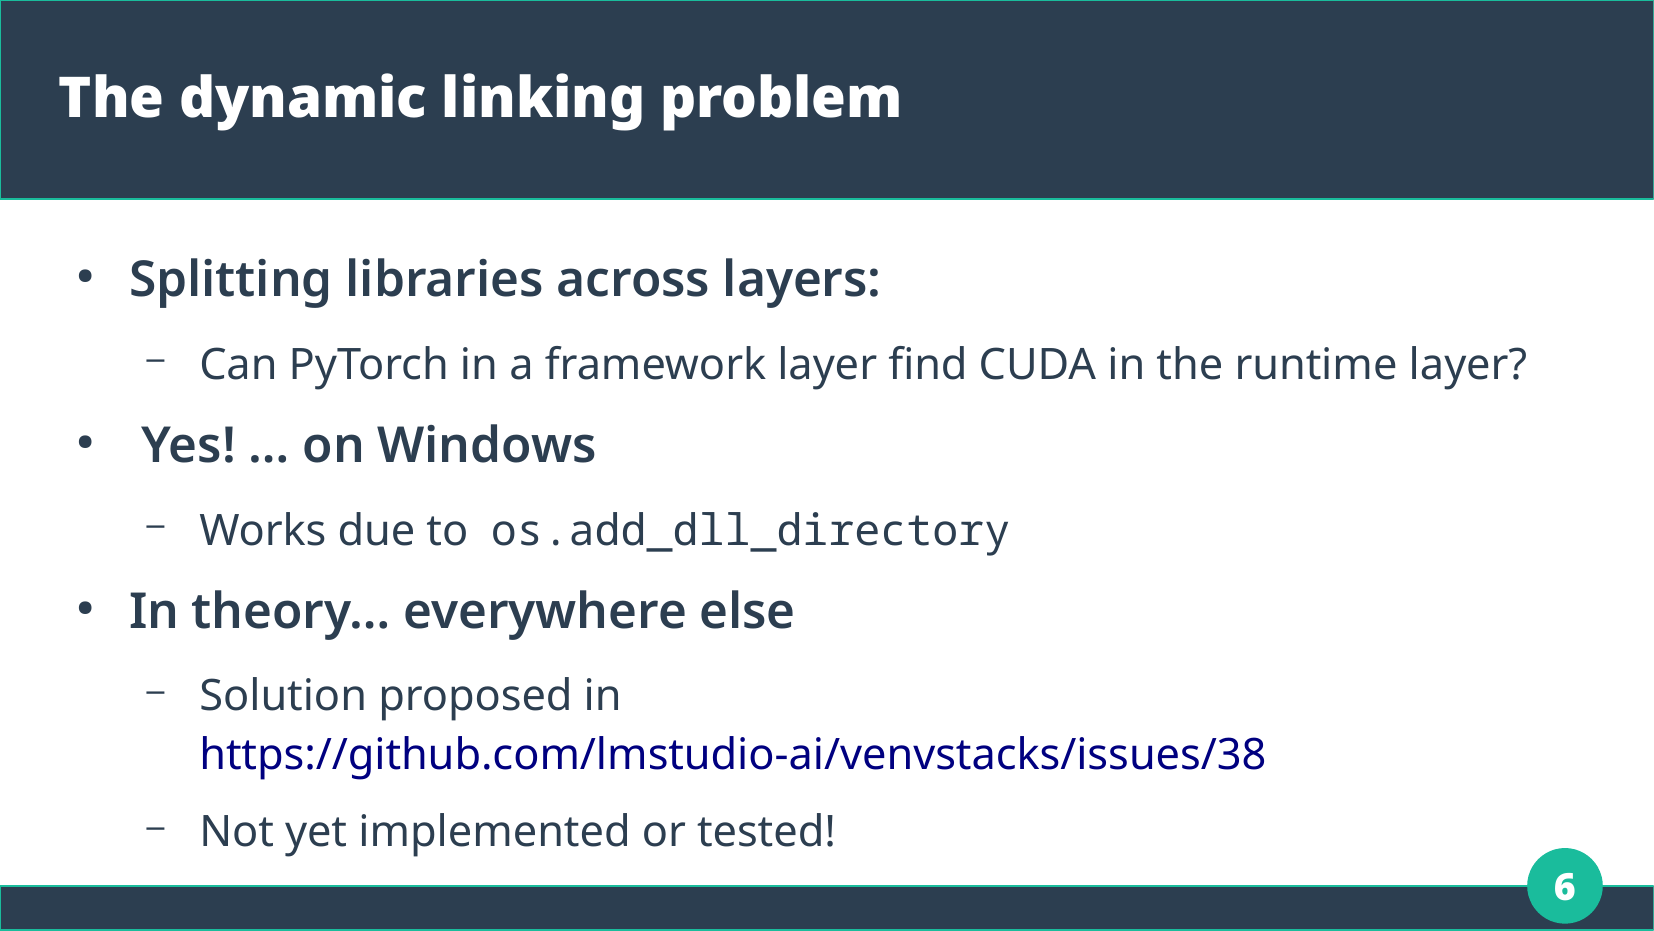

# The dynamic linking problem
Splitting libraries across layers:
Can PyTorch in a framework layer find CUDA in the runtime layer?
 Yes! … on Windows
Works due to os.add_dll_directory
In theory… everywhere else
Solution proposed in https://github.com/lmstudio-ai/venvstacks/issues/38
Not yet implemented or tested!
6